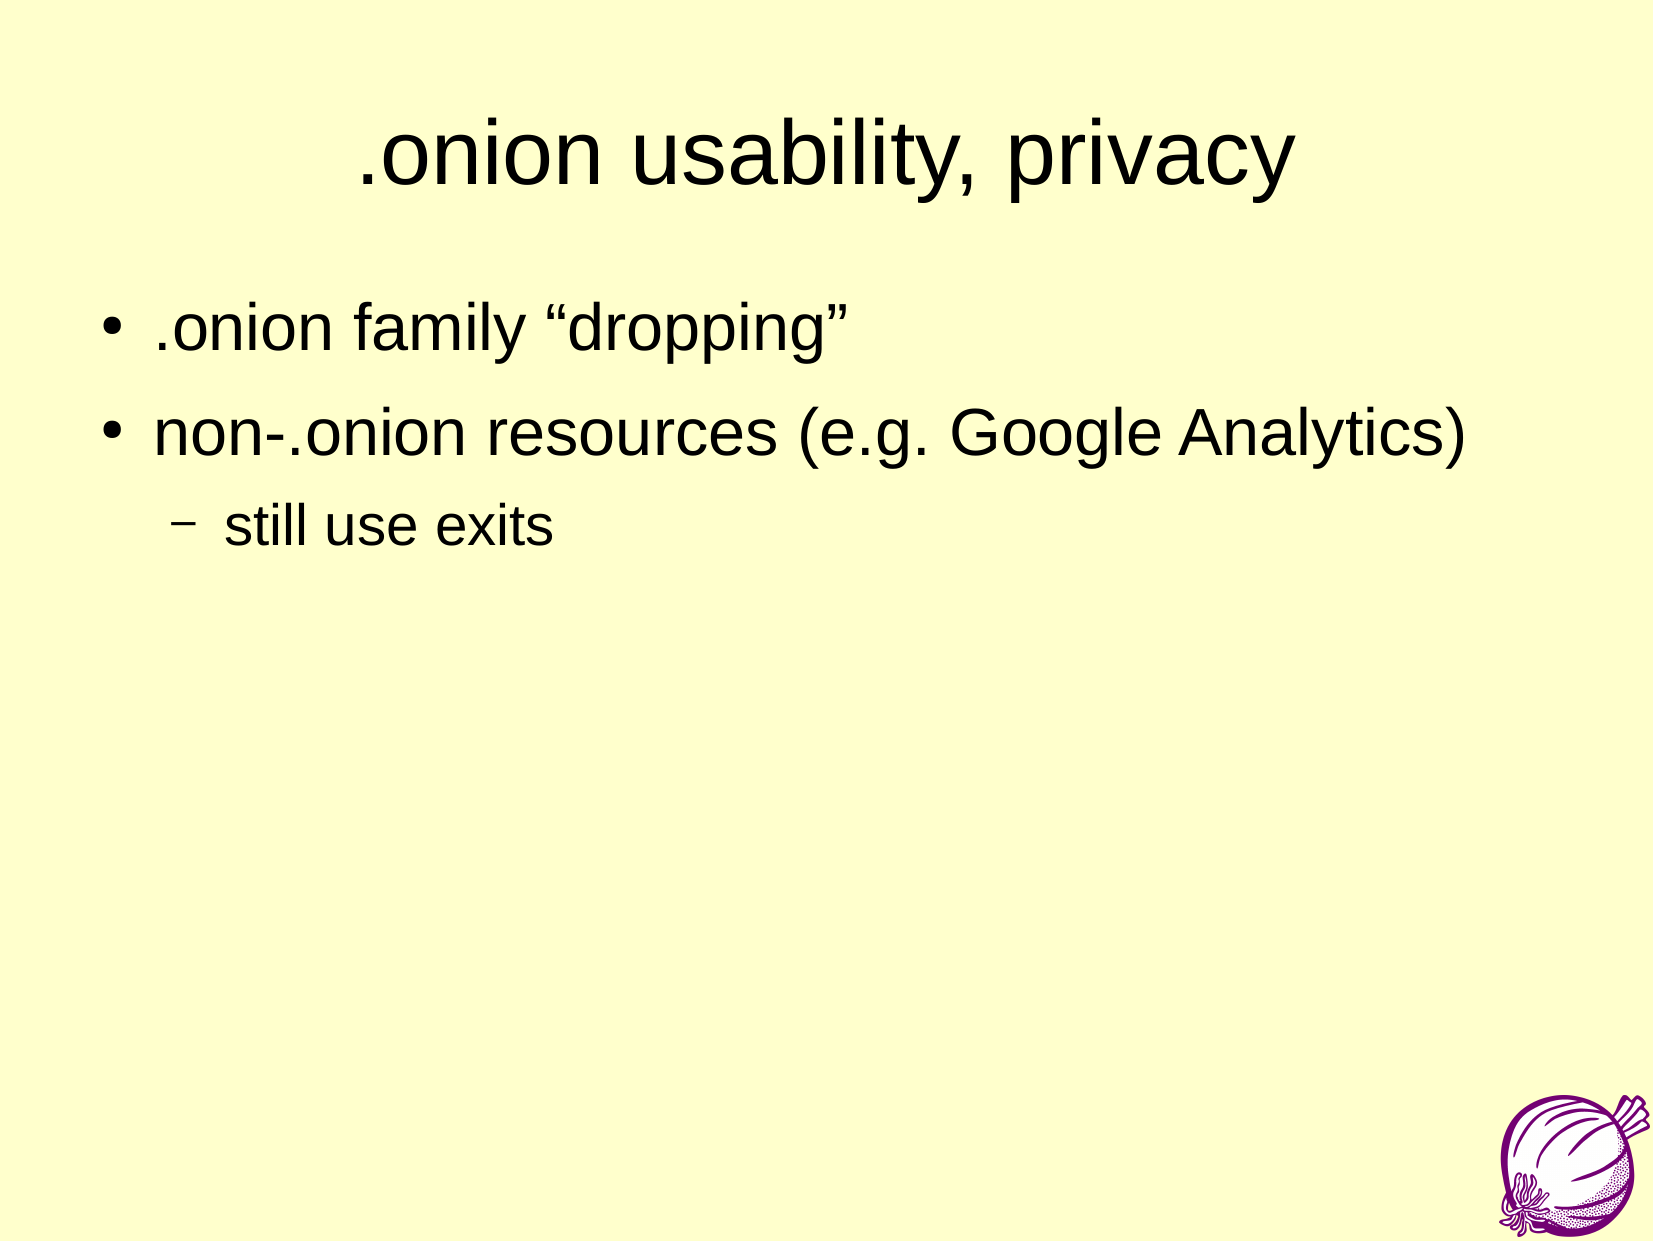

# .onion usability, privacy
.onion family “dropping”
non-.onion resources (e.g. Google Analytics)
still use exits